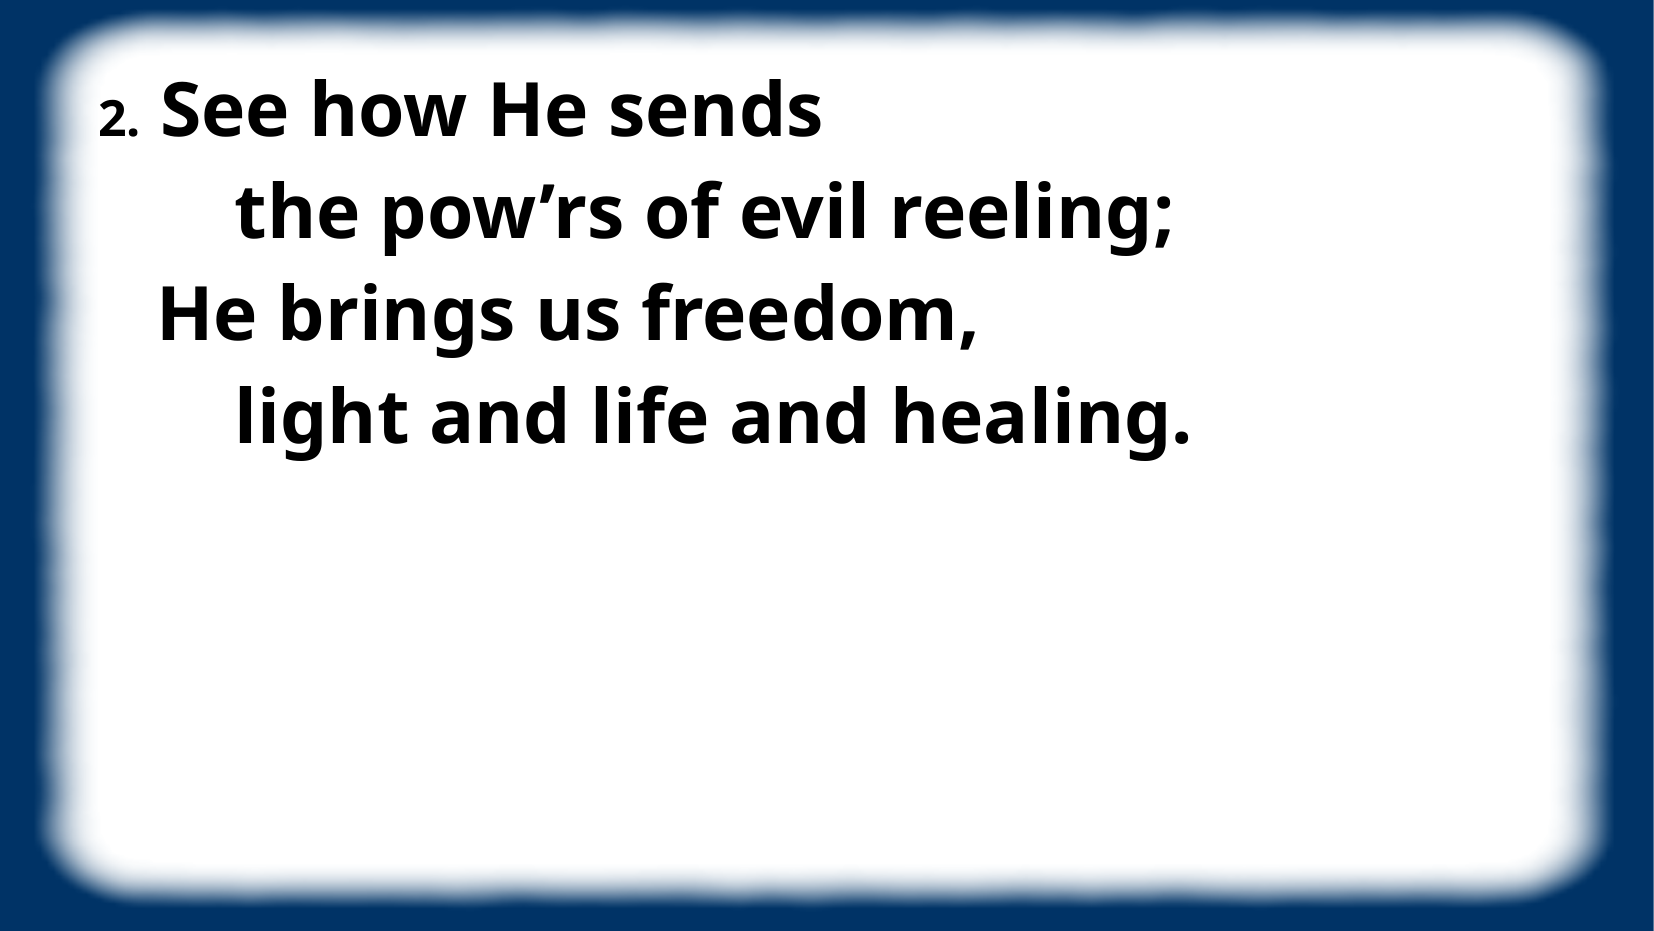

2. See how He sends
 the pow’rs of evil reeling;
 He brings us freedom,
 light and life and healing.